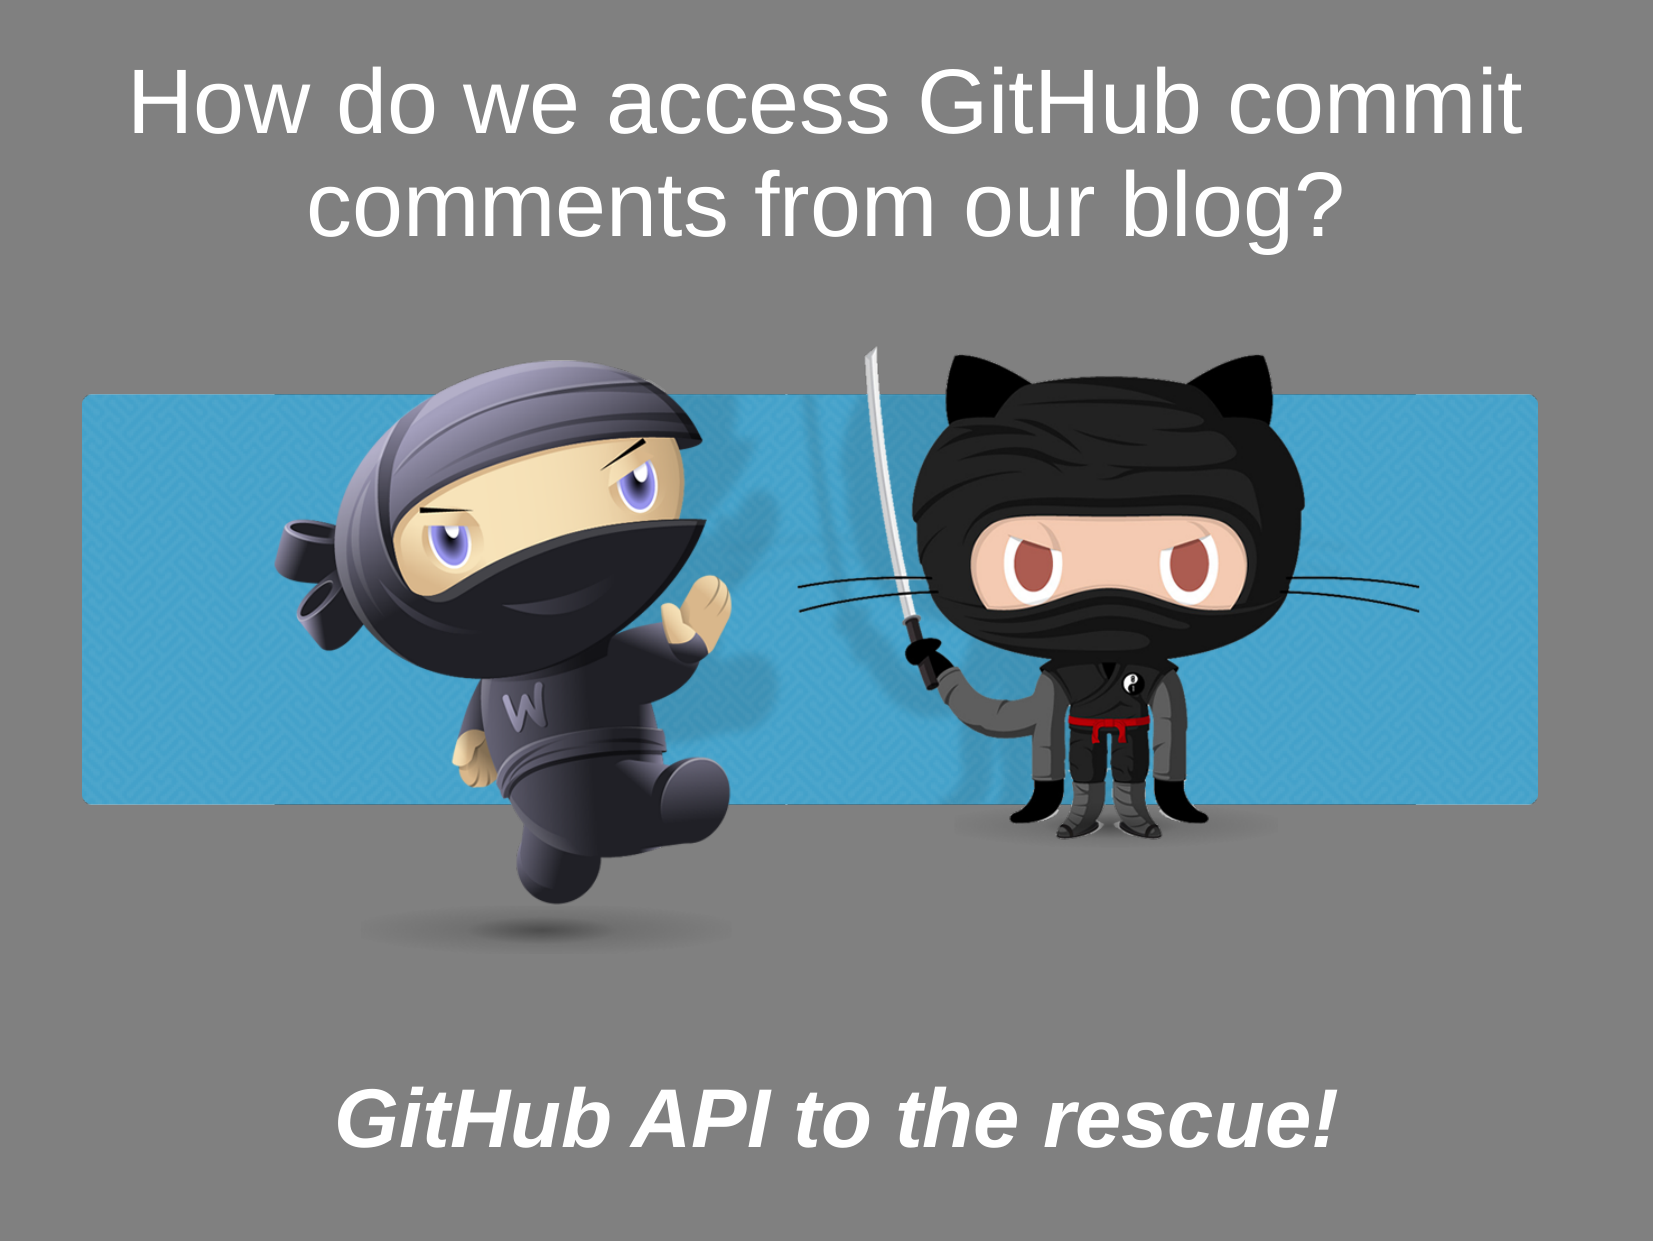

# How do we access GitHub commit comments from our blog?
GitHub API to the rescue!